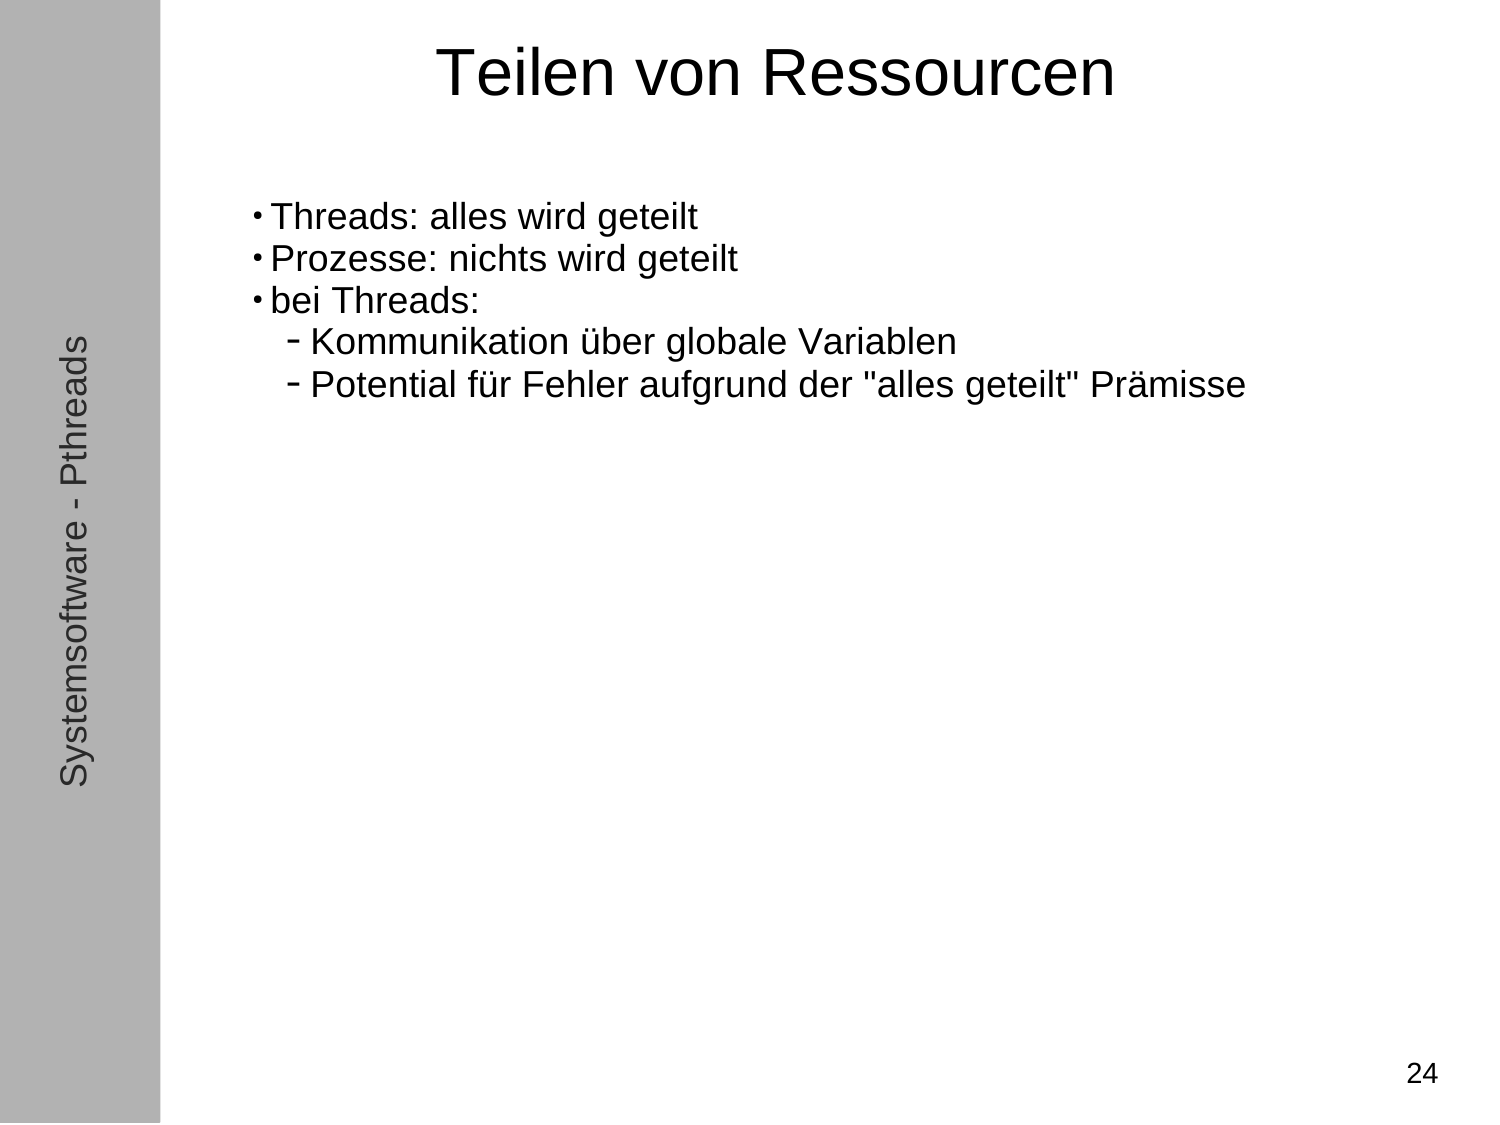

Teilen von Ressourcen
Threads: alles wird geteilt
Prozesse: nichts wird geteilt
bei Threads:
Kommunikation über globale Variablen
Potential für Fehler aufgrund der "alles geteilt" Prämisse
Systemsoftware - Pthreads